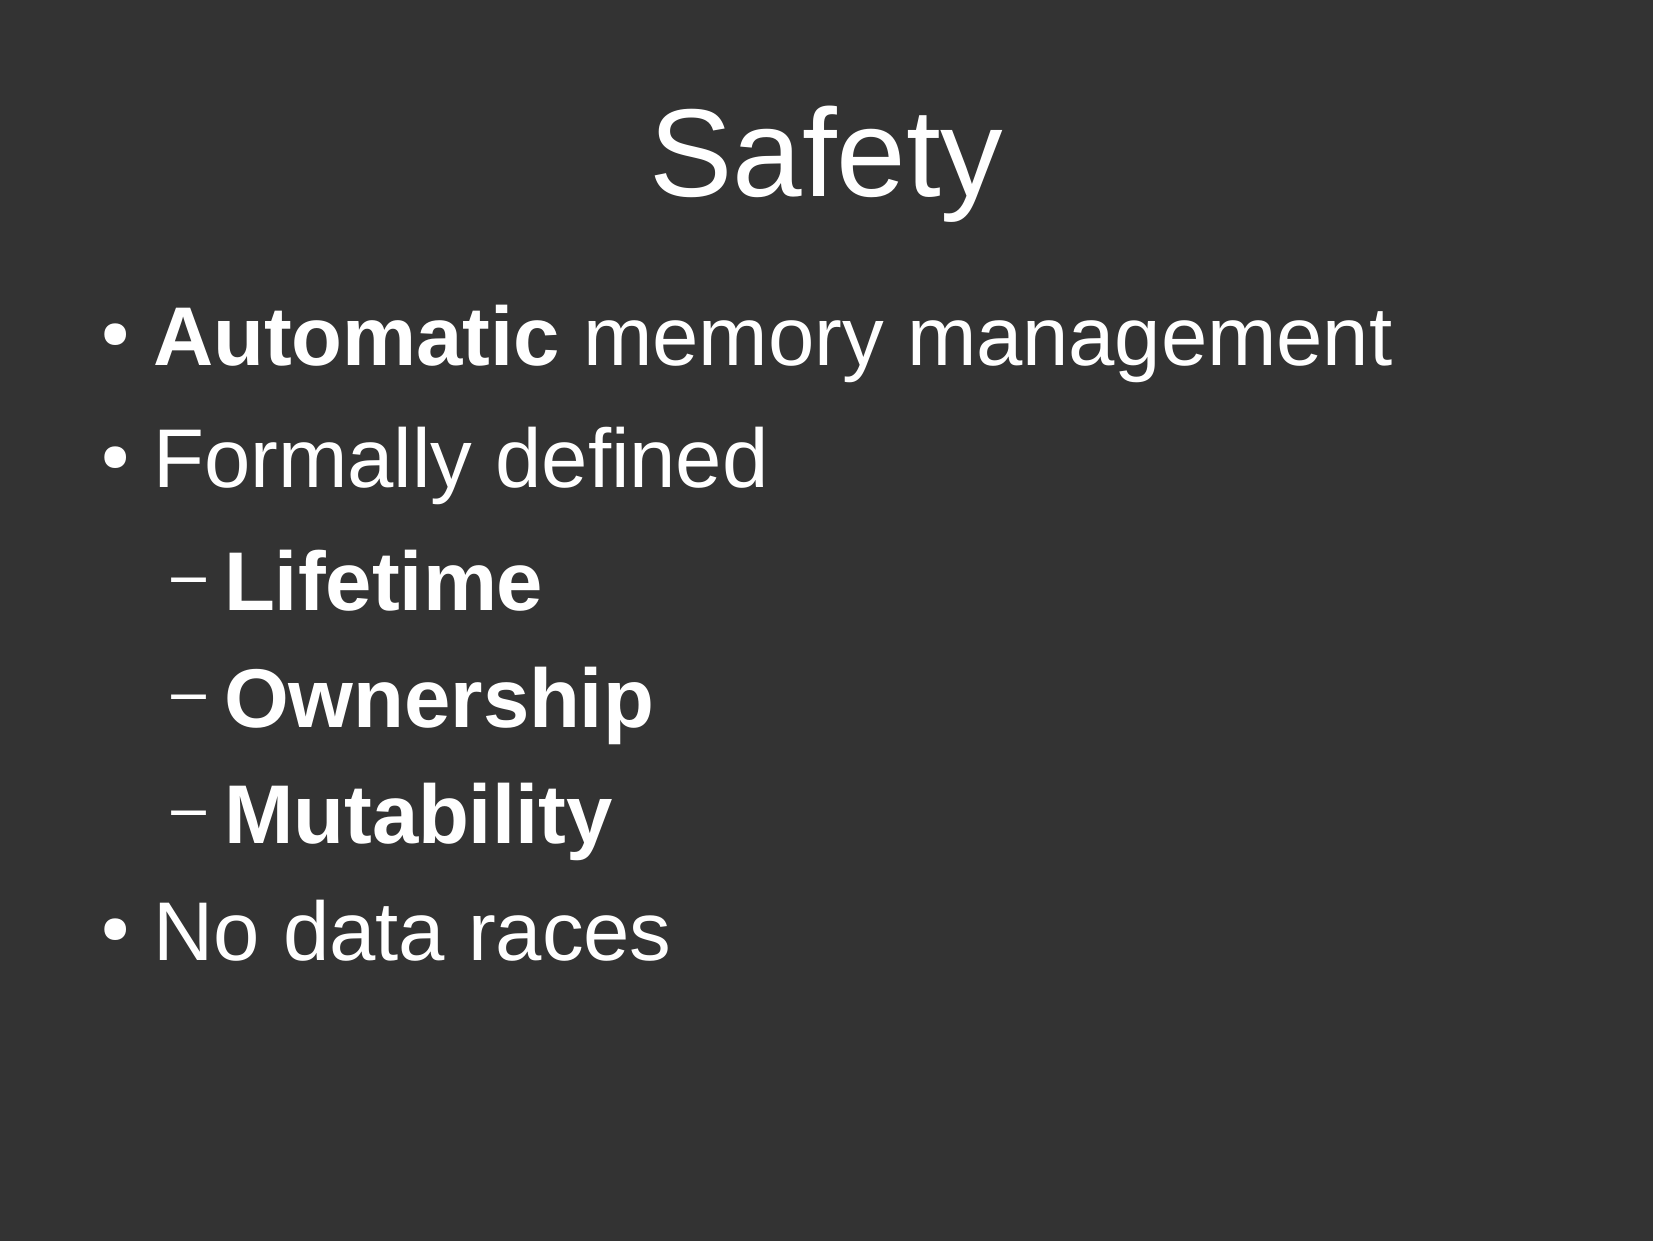

# Safety
Automatic memory management
Formally defined
Lifetime
Ownership
Mutability
No data races